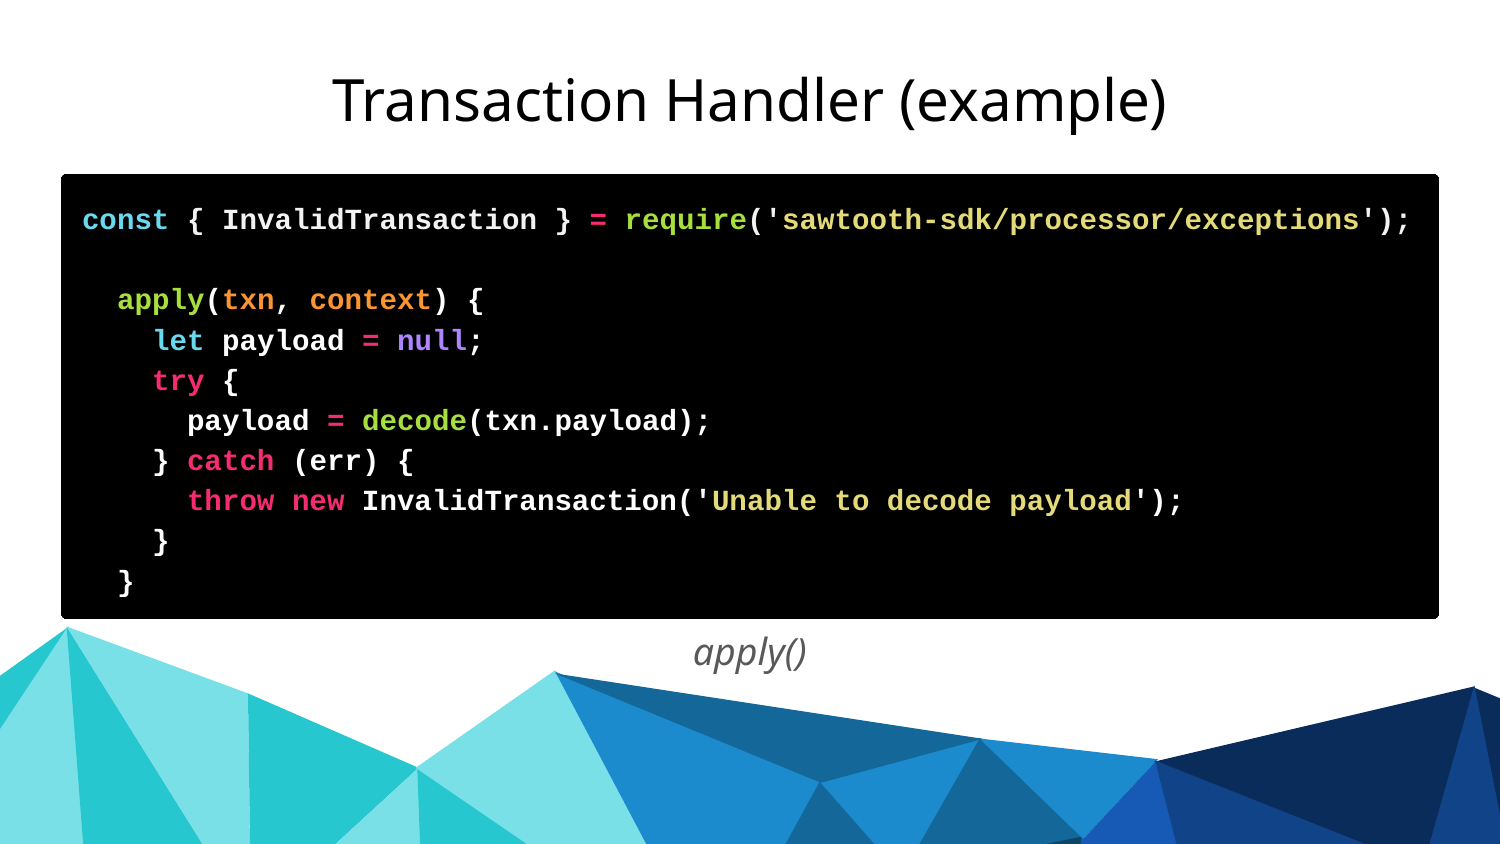

# Transaction Handler (example)
 apply(txn, context) {
 }
 apply(txn, context) {
 decode(txn.payload);
 }
 apply(txn, context) {
 let payload = null;
 payload = decode(txn.payload);
 }
 apply(txn, context) {
 let payload = null;
 try {
 payload = decode(txn.payload);
 } catch (err) {
 }
 }
const { InvalidTransaction } = require('sawtooth-sdk/processor/exceptions');
 apply(txn, context) {
 let payload = null;
 try {
 payload = decode(txn.payload);
 } catch (err) {
 }
 }
const { InvalidTransaction } = require('sawtooth-sdk/processor/exceptions');
 apply(txn, context) {
 let payload = null;
 try {
 payload = decode(txn.payload);
 } catch (err) {
 throw new InvalidTransaction('Unable to decode payload');
 }
 }
apply()